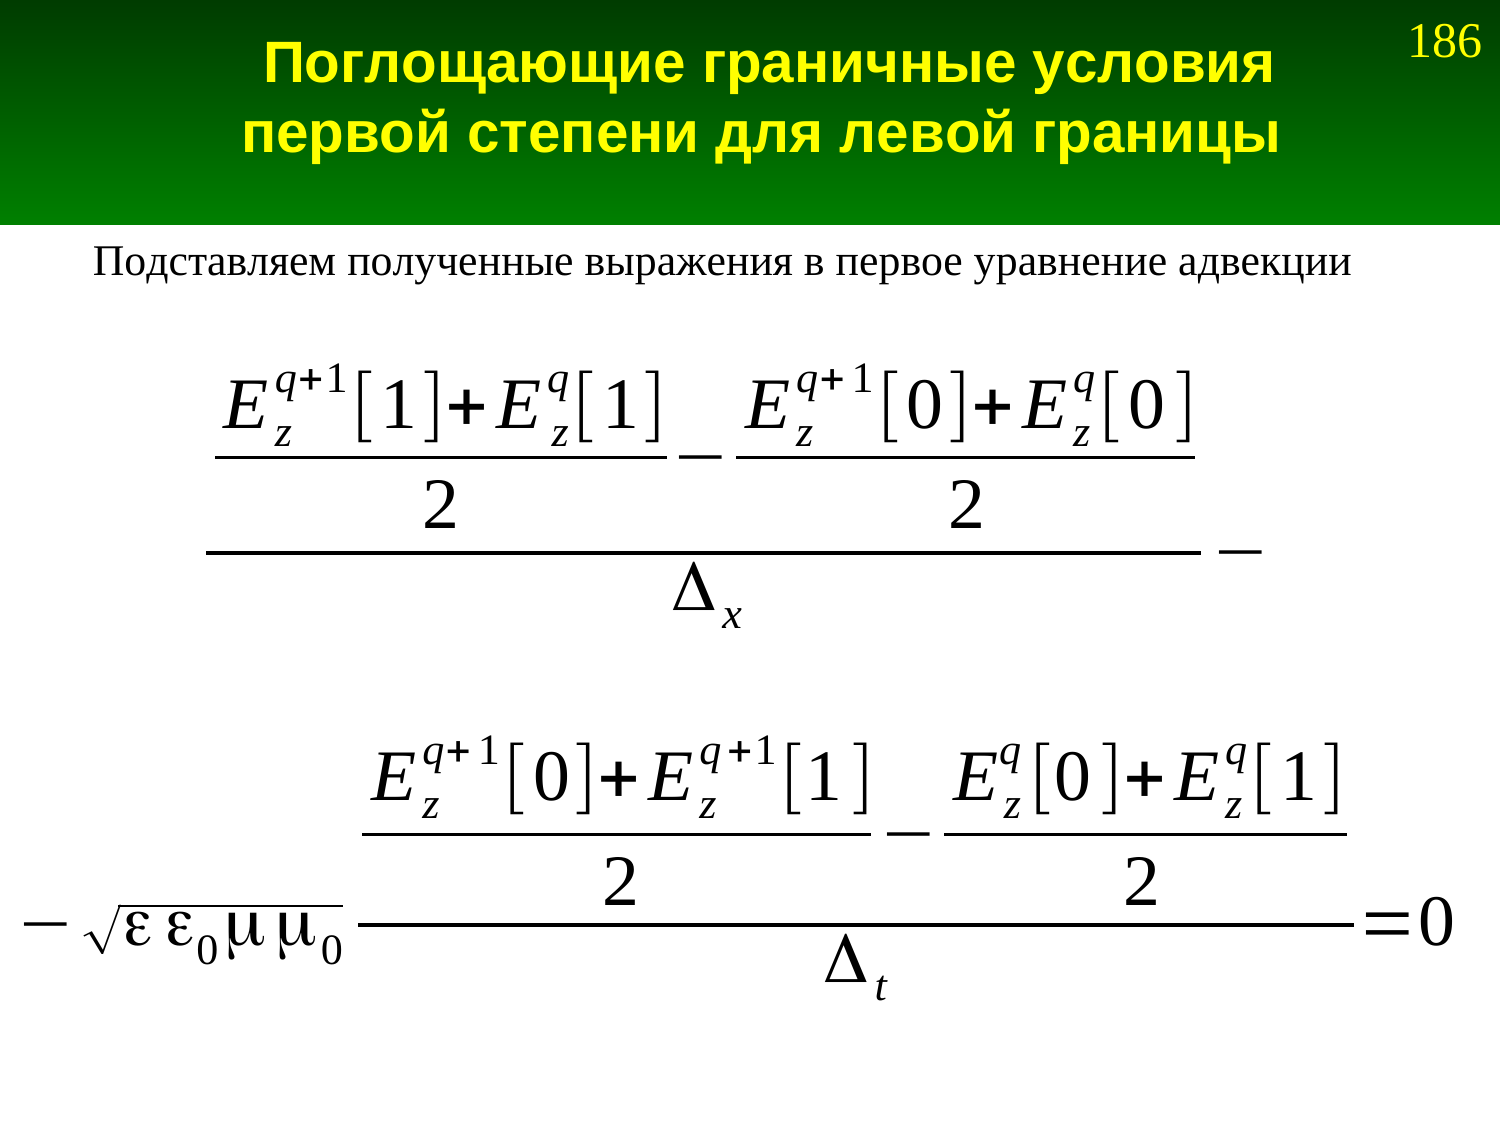

# Поглощающие граничные условия первой степени для левой границы
Подставляем полученные выражения в первое уравнение адвекции